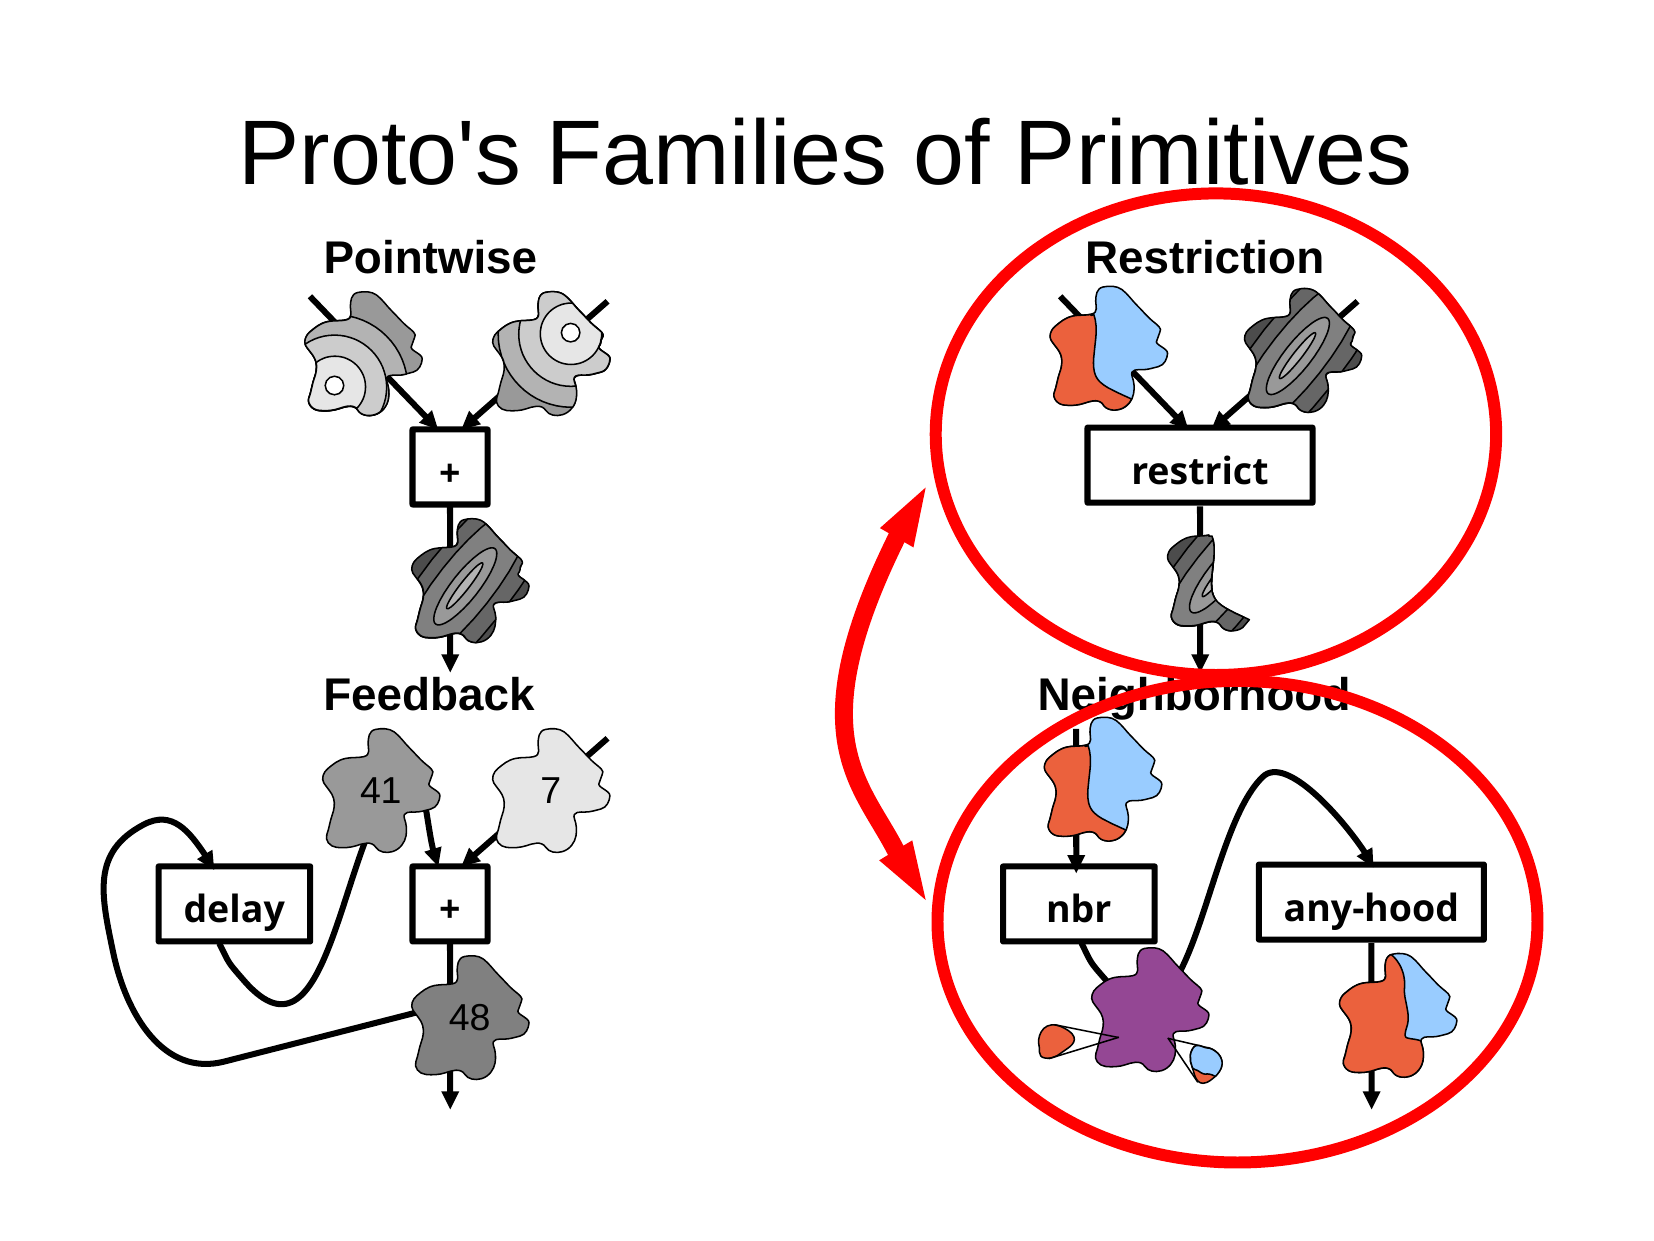

# Proto's Families of Primitives
Pointwise
Restriction
restrict
+
Feedback
Neighborhood
41
7
any-hood
delay
+
nbr
48